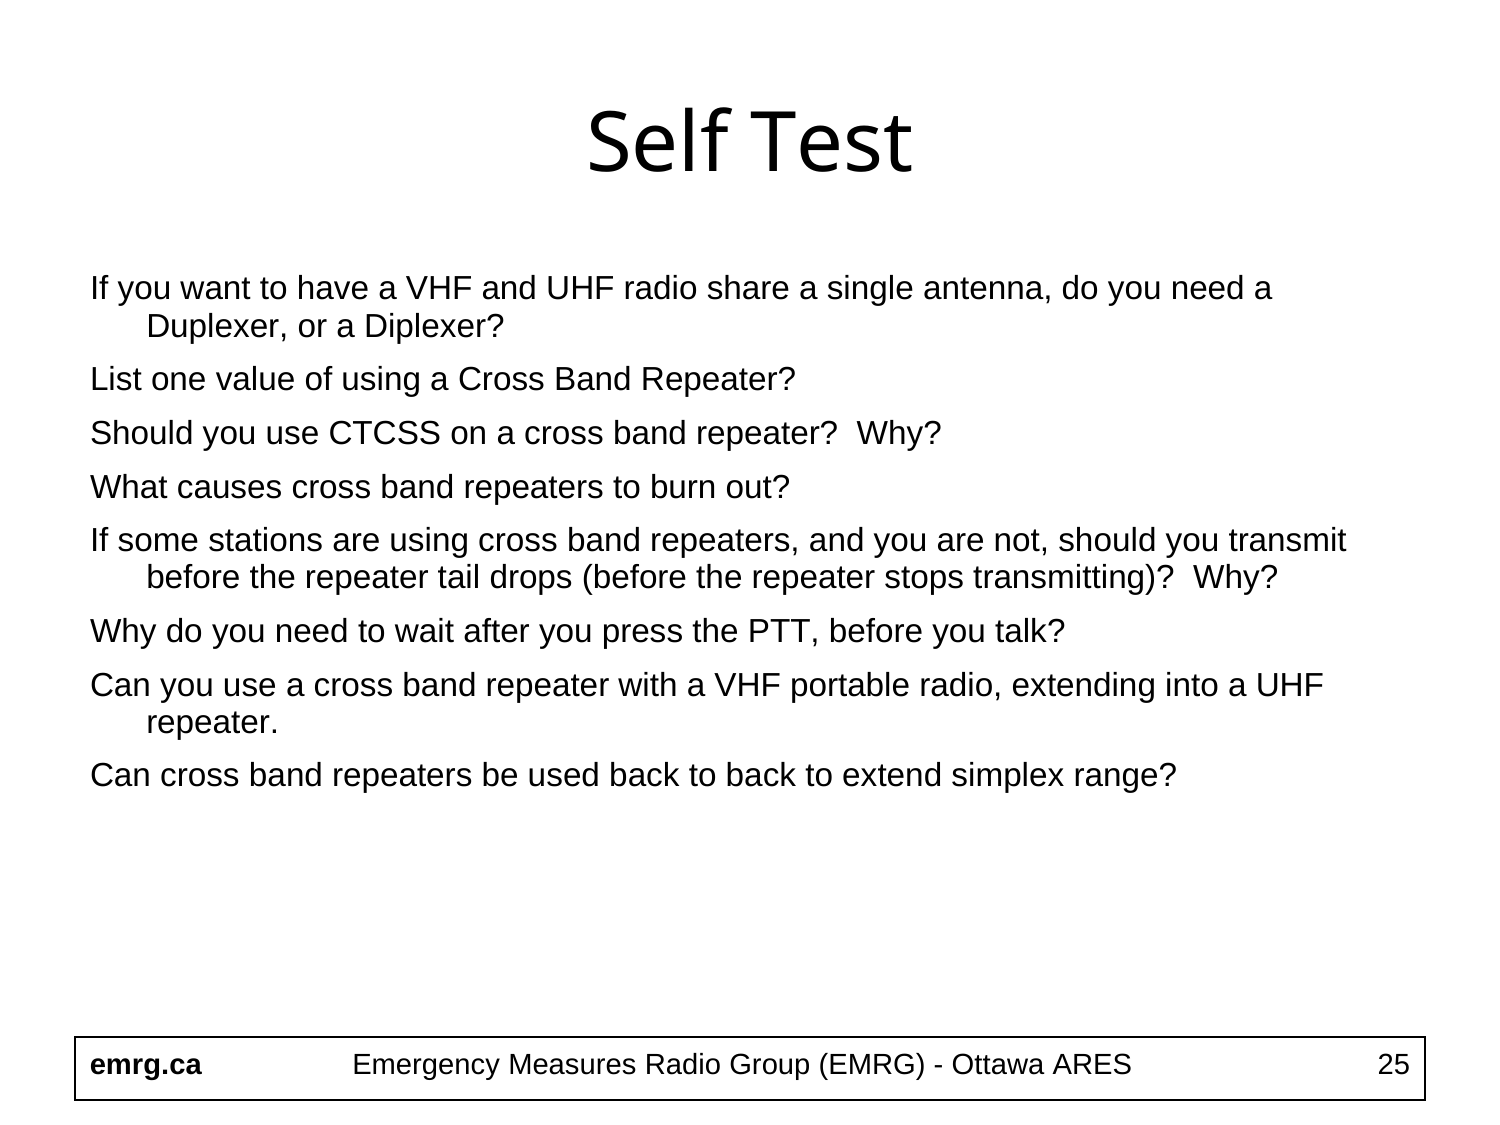

# Self Test
If you want to have a VHF and UHF radio share a single antenna, do you need a Duplexer, or a Diplexer?
List one value of using a Cross Band Repeater?
Should you use CTCSS on a cross band repeater? Why?
What causes cross band repeaters to burn out?
If some stations are using cross band repeaters, and you are not, should you transmit before the repeater tail drops (before the repeater stops transmitting)? Why?
Why do you need to wait after you press the PTT, before you talk?
Can you use a cross band repeater with a VHF portable radio, extending into a UHF repeater.
Can cross band repeaters be used back to back to extend simplex range?
Emergency Measures Radio Group (EMRG) - Ottawa ARES